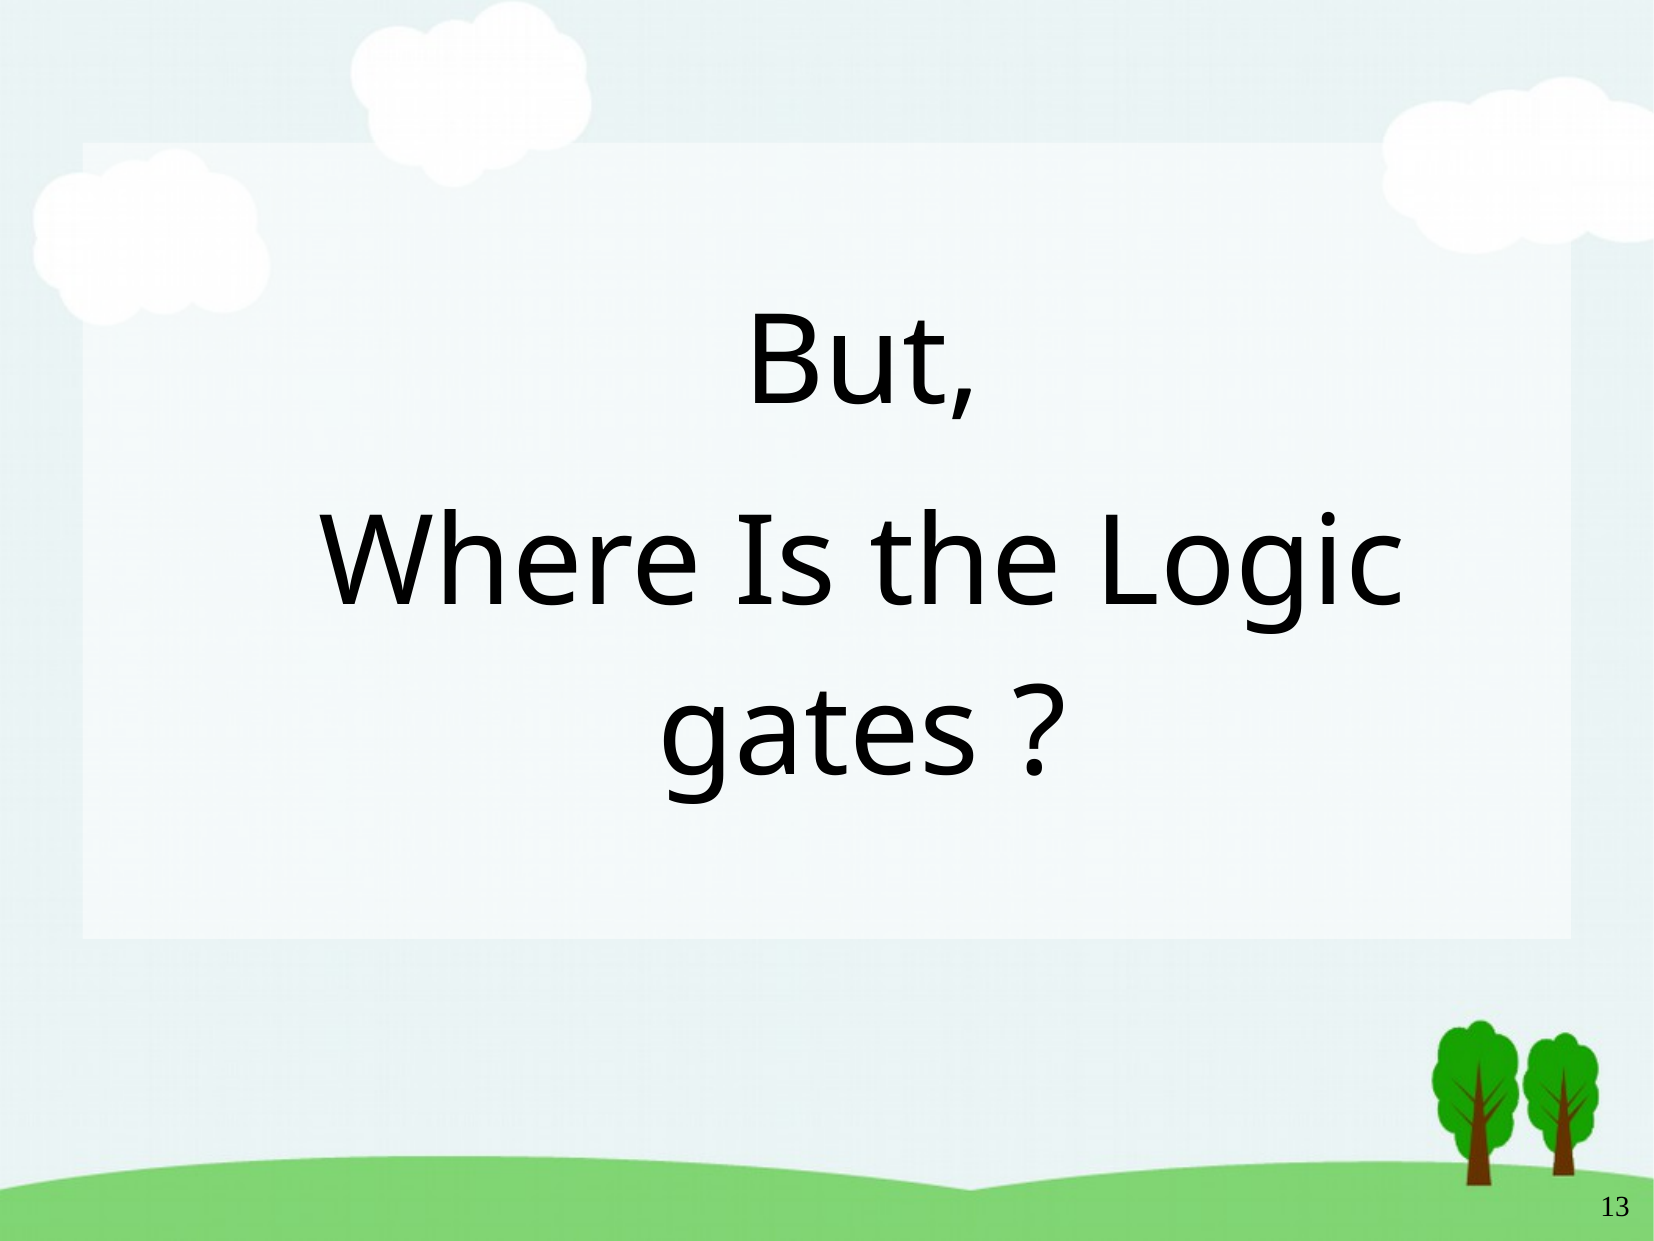

# But,
Where Is the Logic gates ?
13